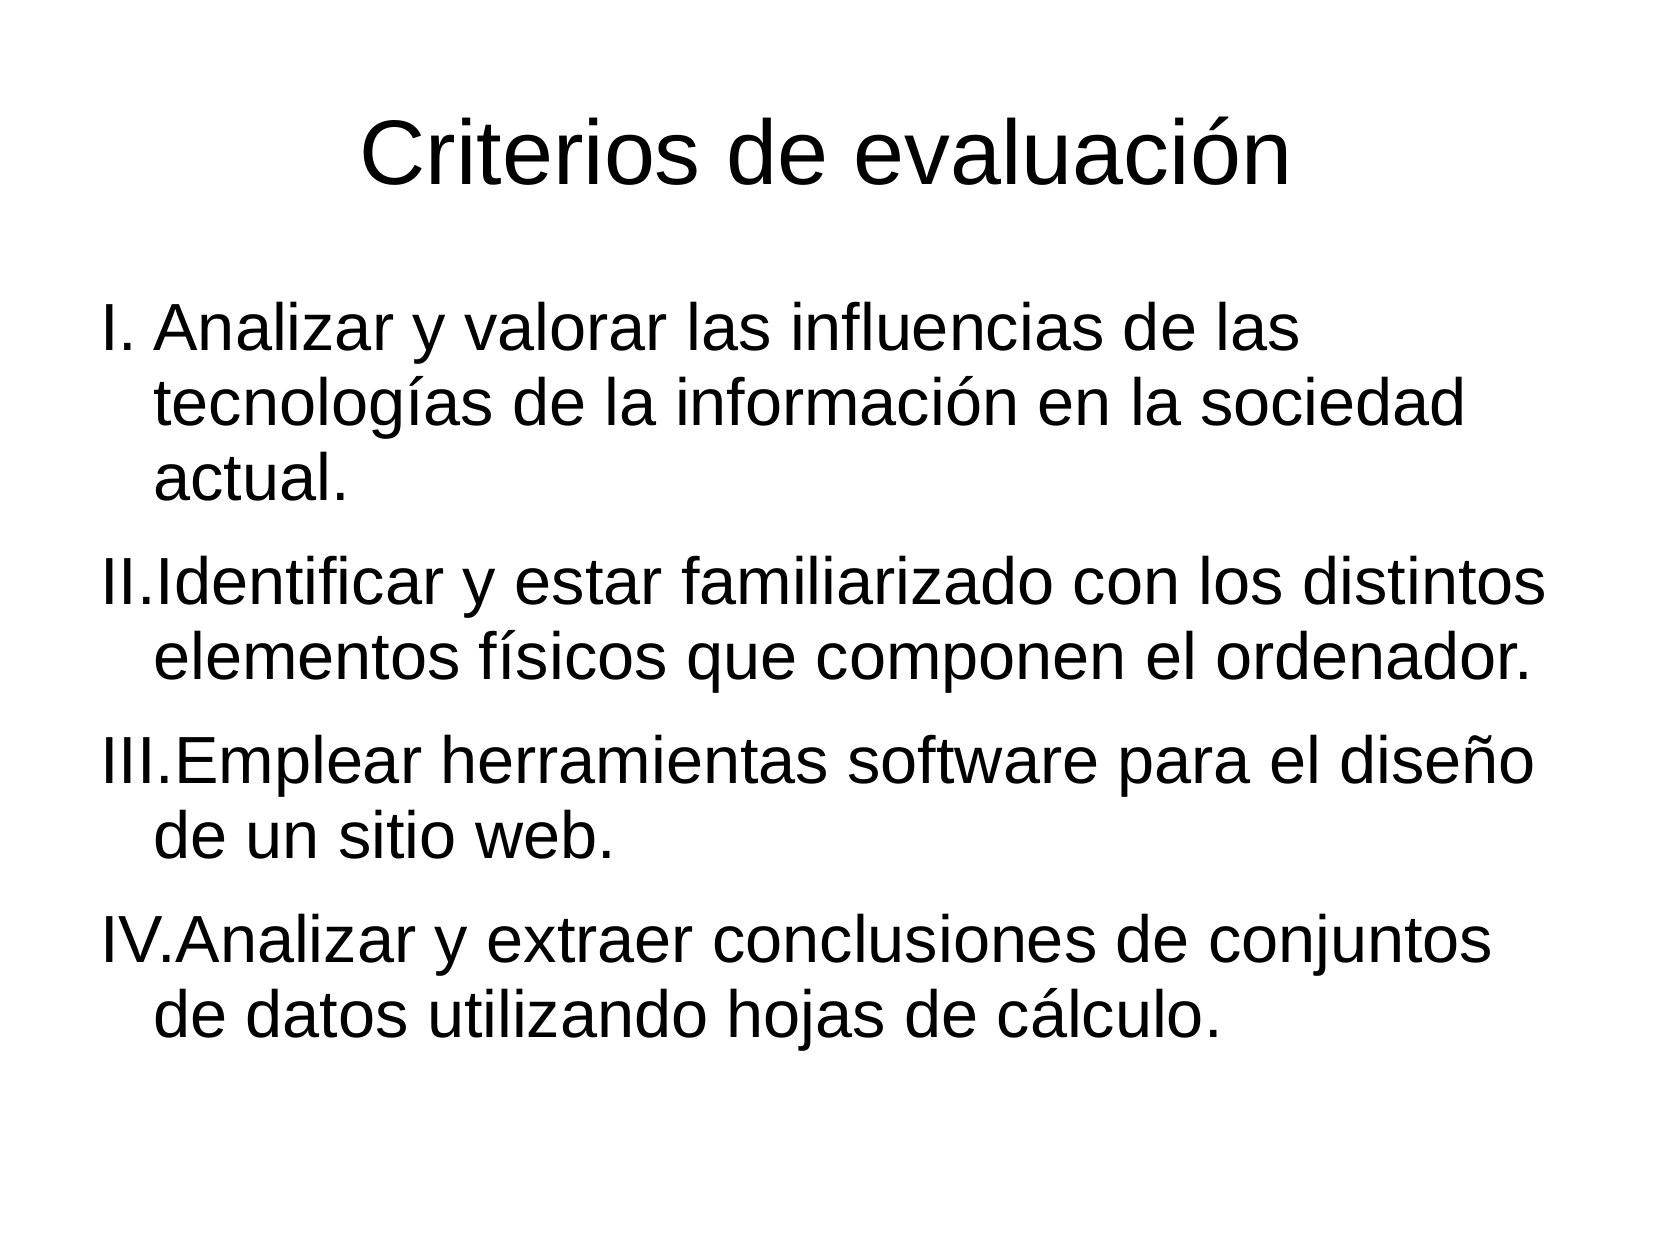

# Criterios de evaluación
Analizar y valorar las influencias de las tecnologías de la información en la sociedad actual.
Identificar y estar familiarizado con los distintos elementos físicos que componen el ordenador.
Emplear herramientas software para el diseño de un sitio web.
Analizar y extraer conclusiones de conjuntos de datos utilizando hojas de cálculo.